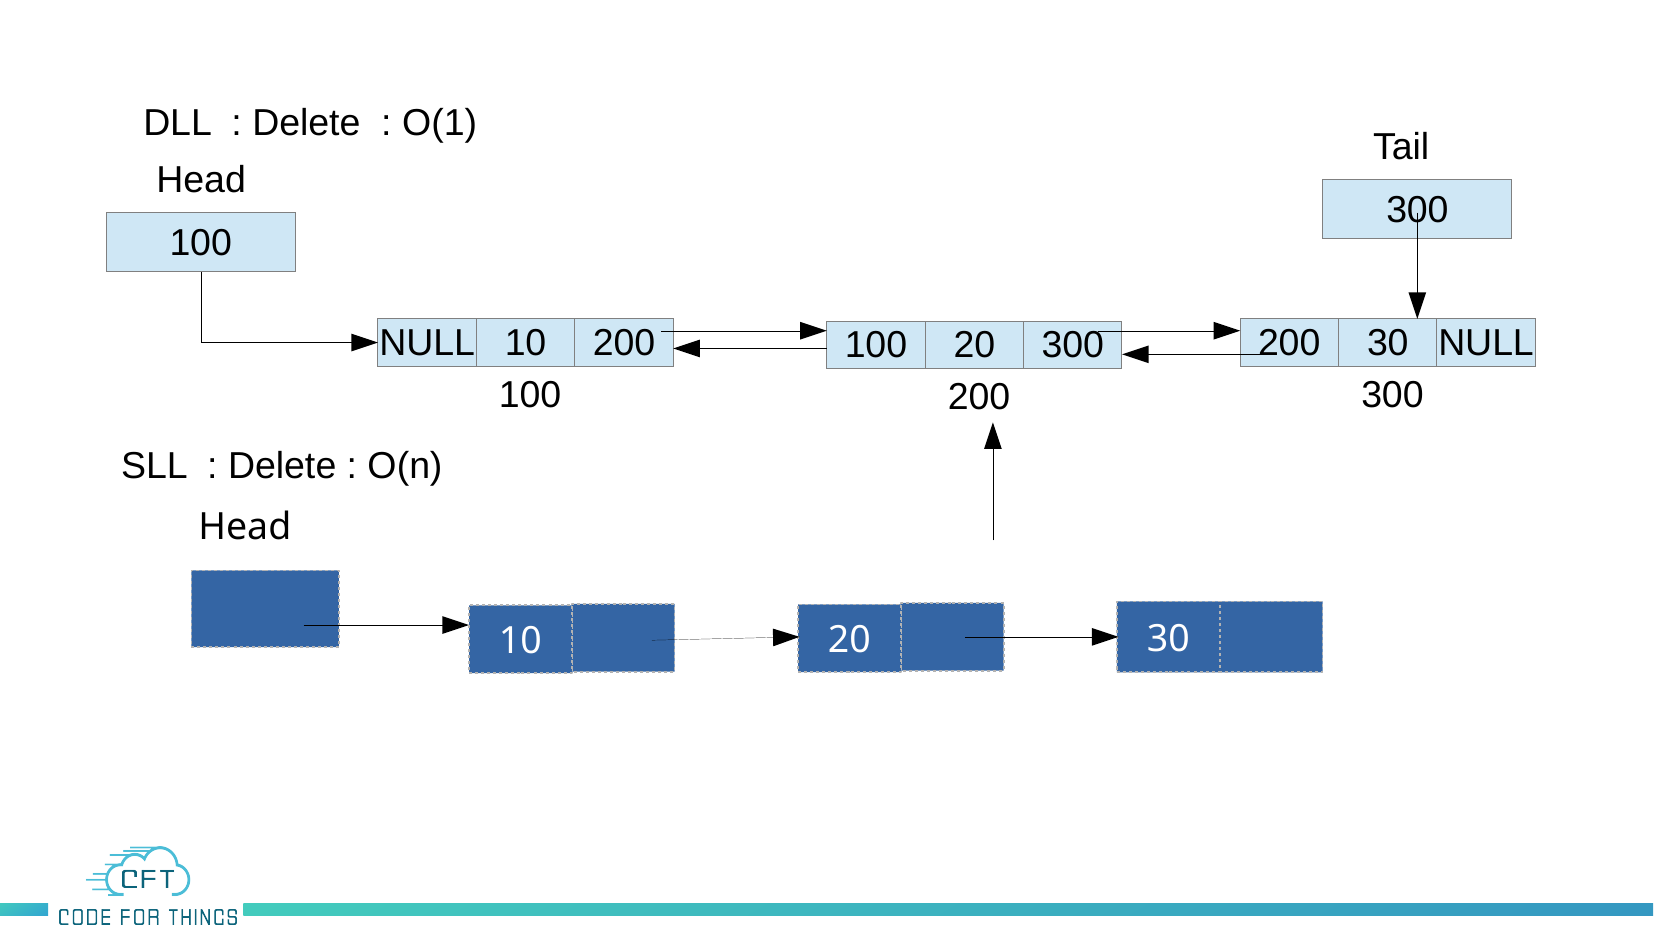

DLL : Delete : O(1)
Tail
Head
300
100
NULL
10
200
200
30
NULL
100
20
300
100
300
200
SLL : Delete : O(n)
Head
30
20
10